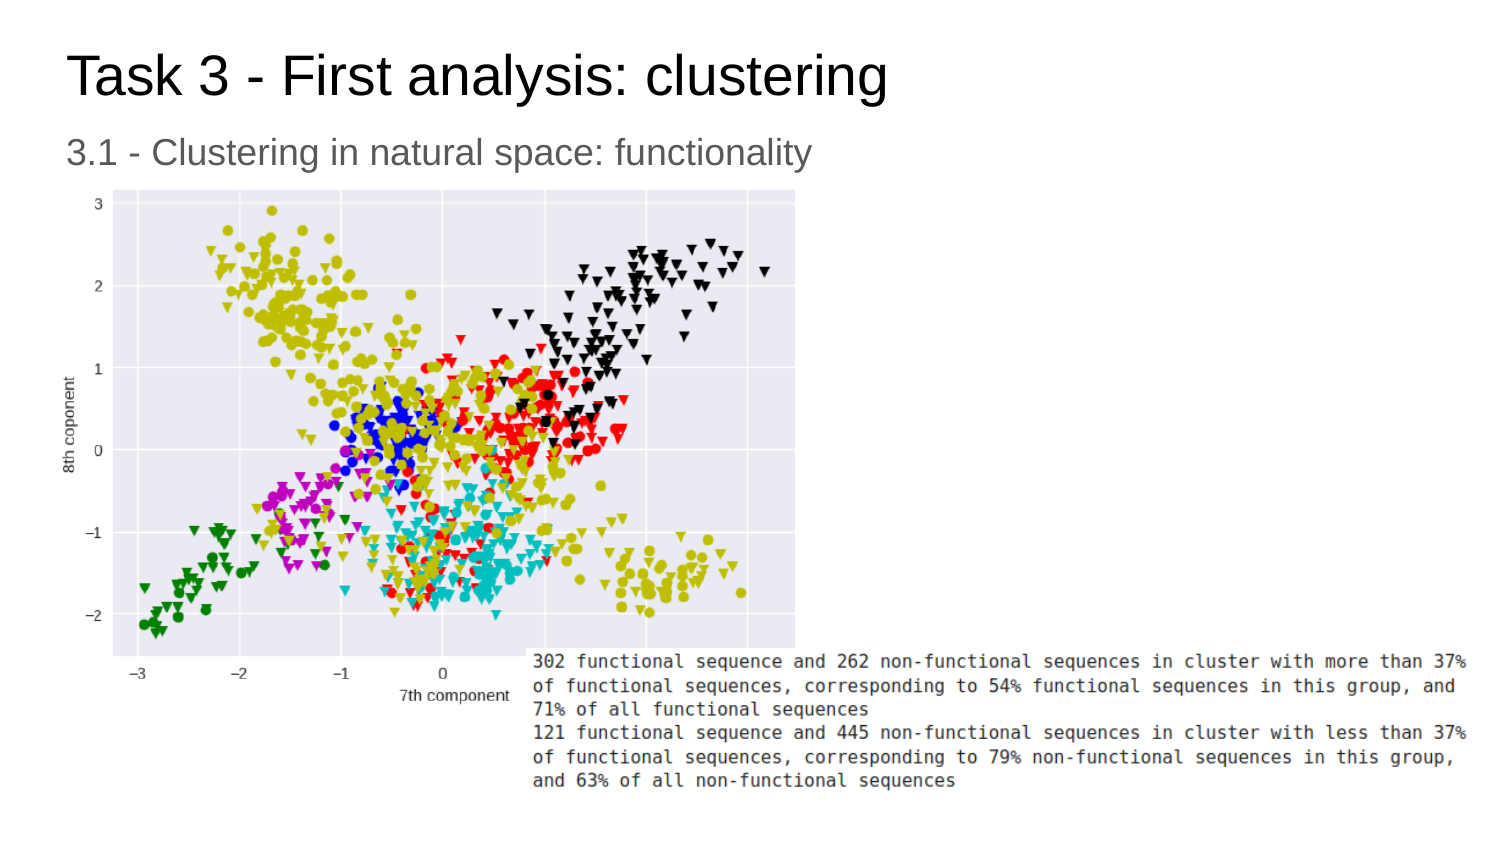

# Task 3 - First analysis: clustering
3.1 - Clustering in natural space: functionality